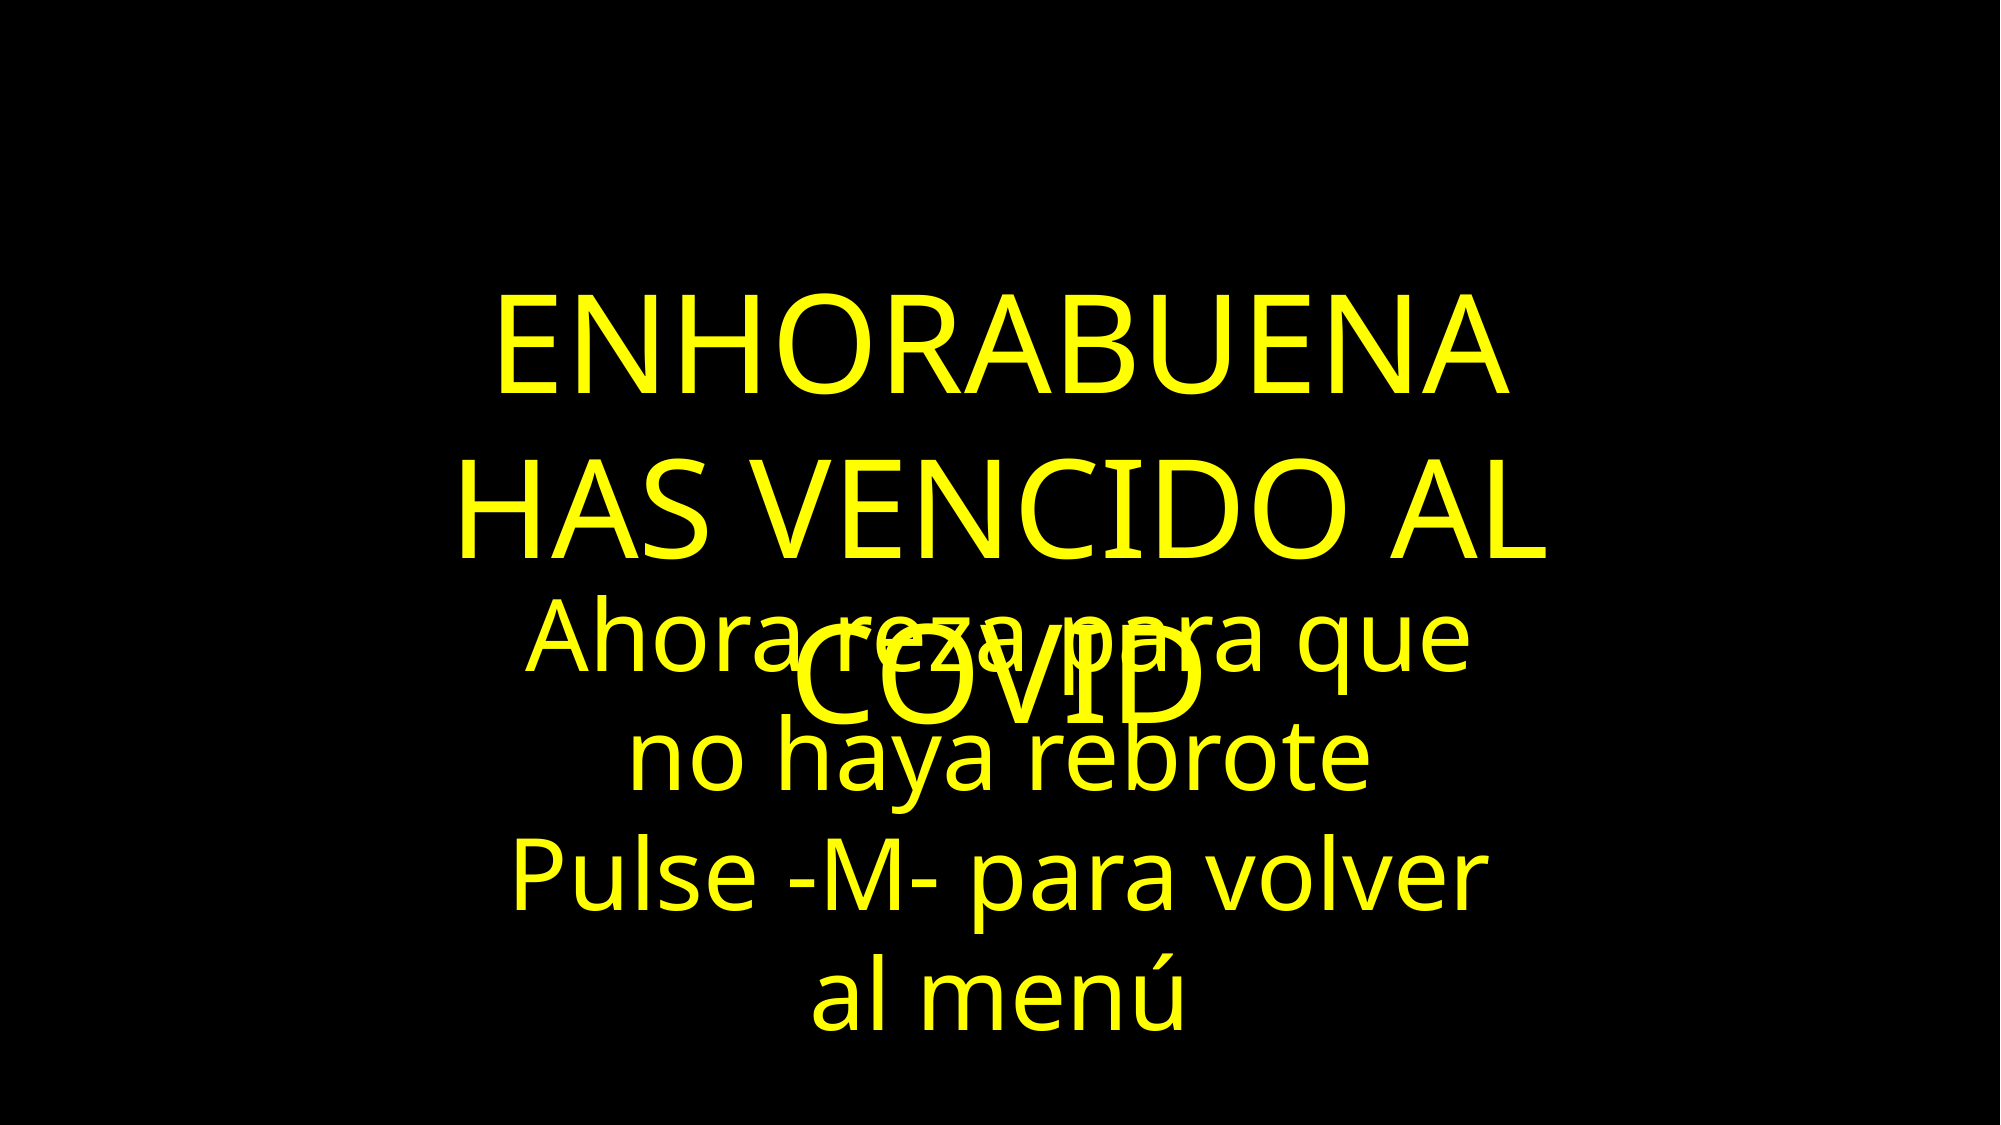

ENHORABUENA
HAS VENCIDO AL COVID
Ahora reza para que no haya rebrote
Pulse -M- para volver al menú